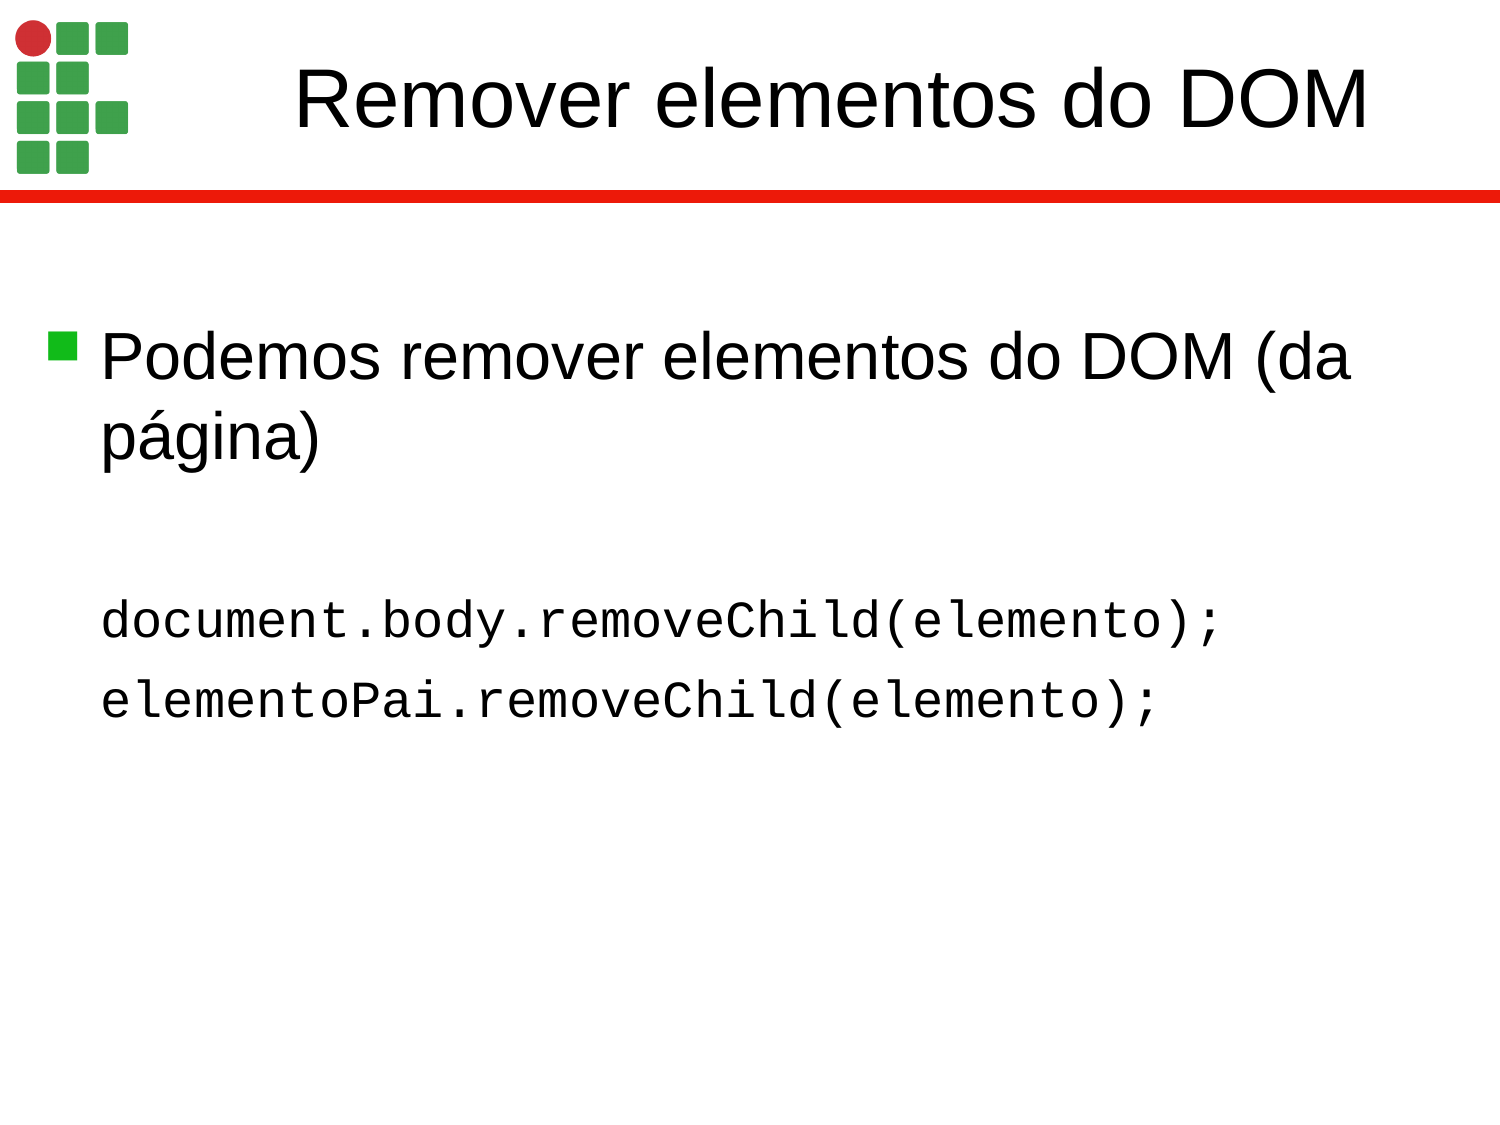

# Remover elementos do DOM
Podemos remover elementos do DOM (da página)
document.body.removeChild(elemento);
elementoPai.removeChild(elemento);